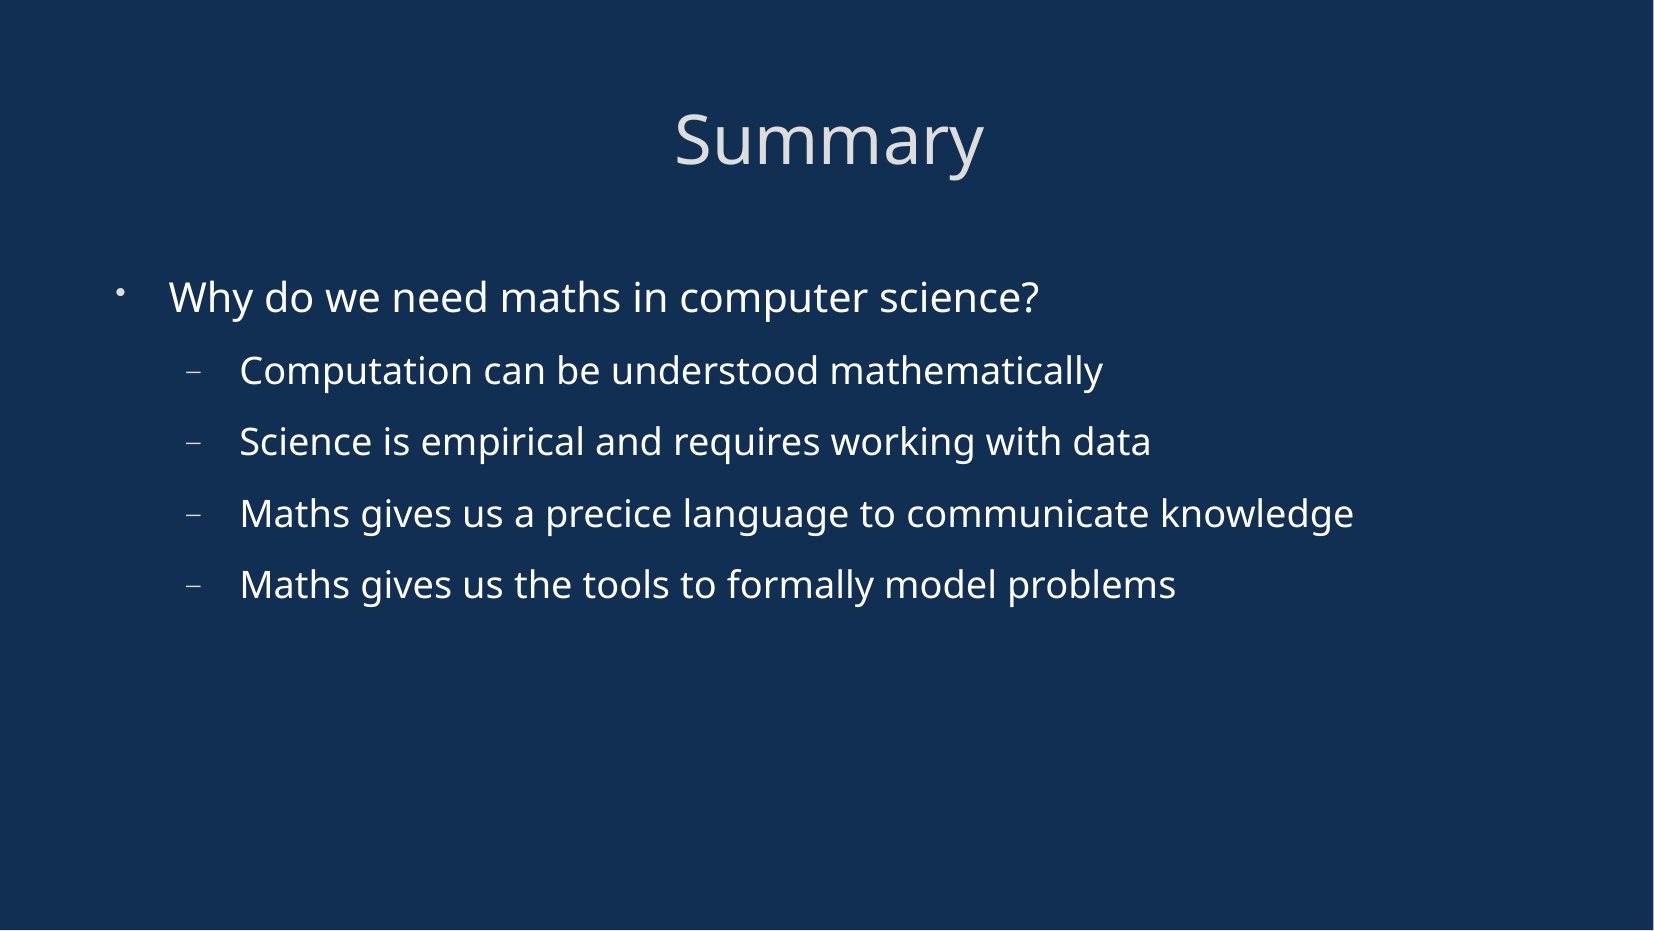

# Summary
Why do we need maths in computer science?
Computation can be understood mathematically
Science is empirical and requires working with data
Maths gives us a precice language to communicate knowledge
Maths gives us the tools to formally model problems